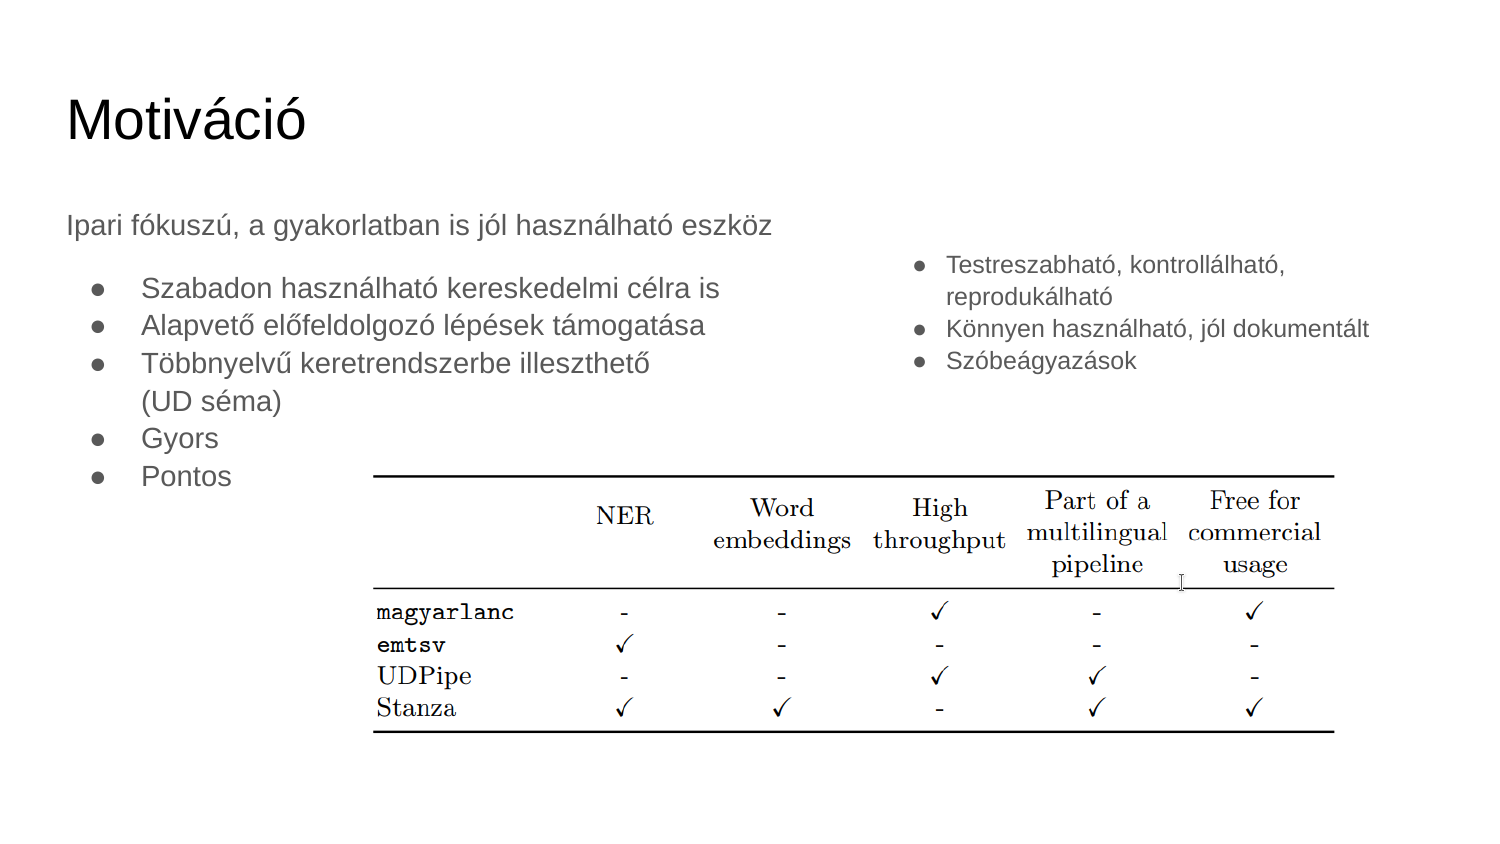

# Motiváció
Ipari fókuszú, a gyakorlatban is jól használható eszköz
Szabadon használható kereskedelmi célra is
Alapvető előfeldolgozó lépések támogatása
Többnyelvű keretrendszerbe illeszthető
(UD séma)
Gyors
Pontos
Testreszabható, kontrollálható, reprodukálható
Könnyen használható, jól dokumentált
Szóbeágyazások